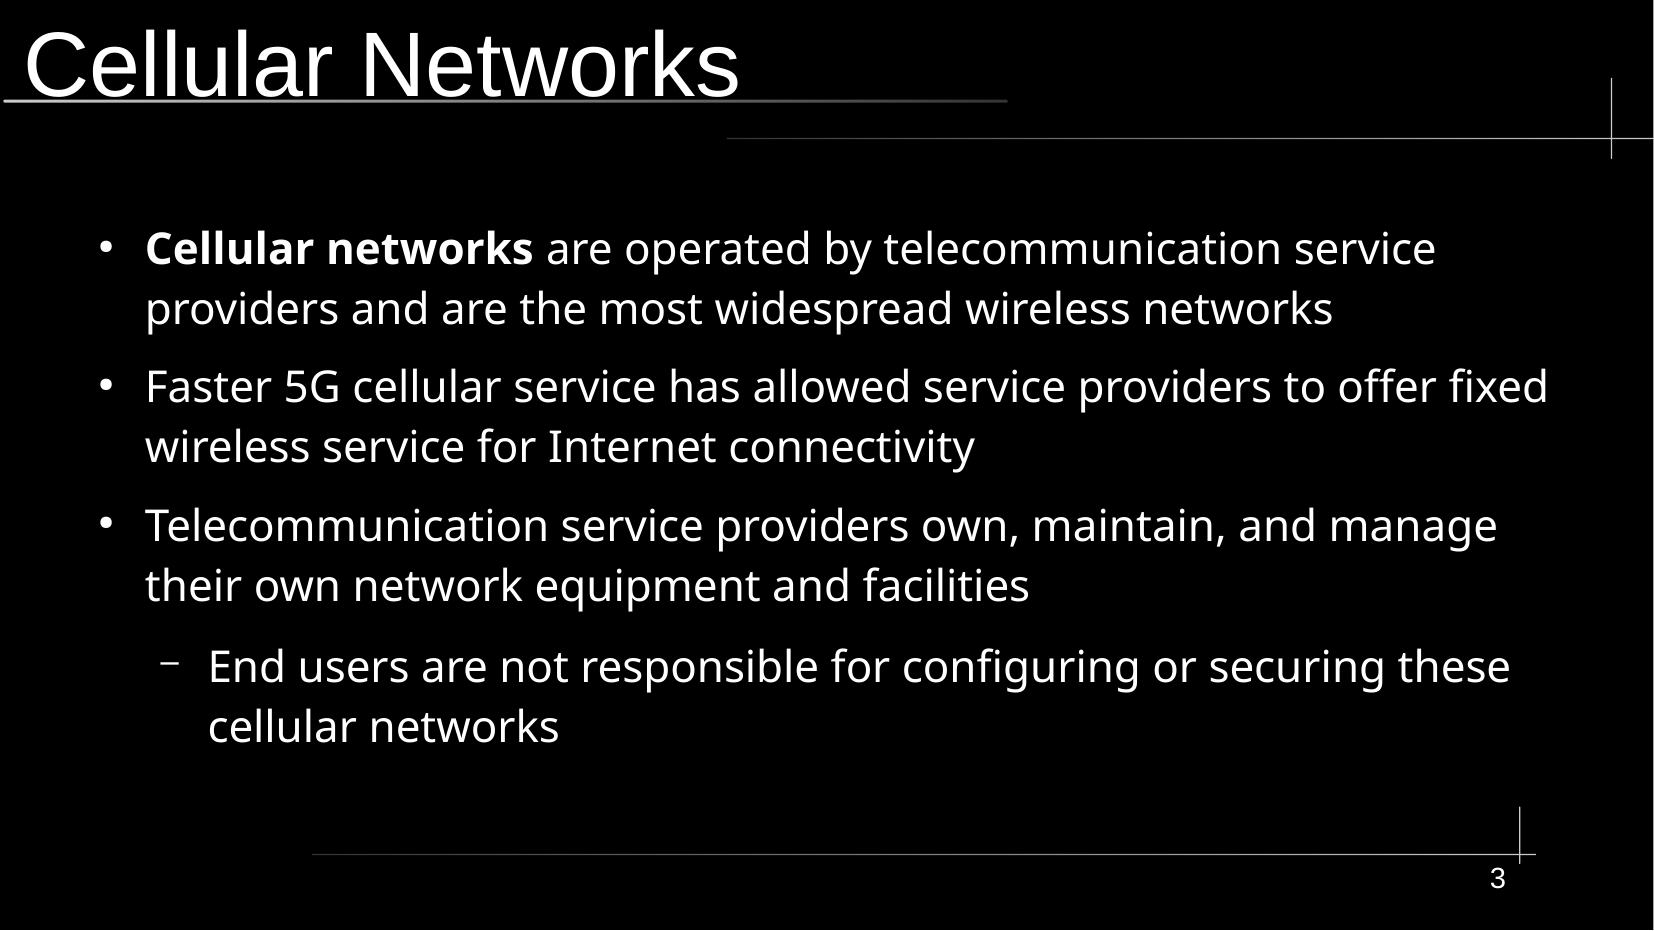

# Cellular Networks
Cellular networks are operated by telecommunication service providers and are the most widespread wireless networks
Faster 5G cellular service has allowed service providers to offer fixed wireless service for Internet connectivity
Telecommunication service providers own, maintain, and manage their own network equipment and facilities
End users are not responsible for configuring or securing these cellular networks
3